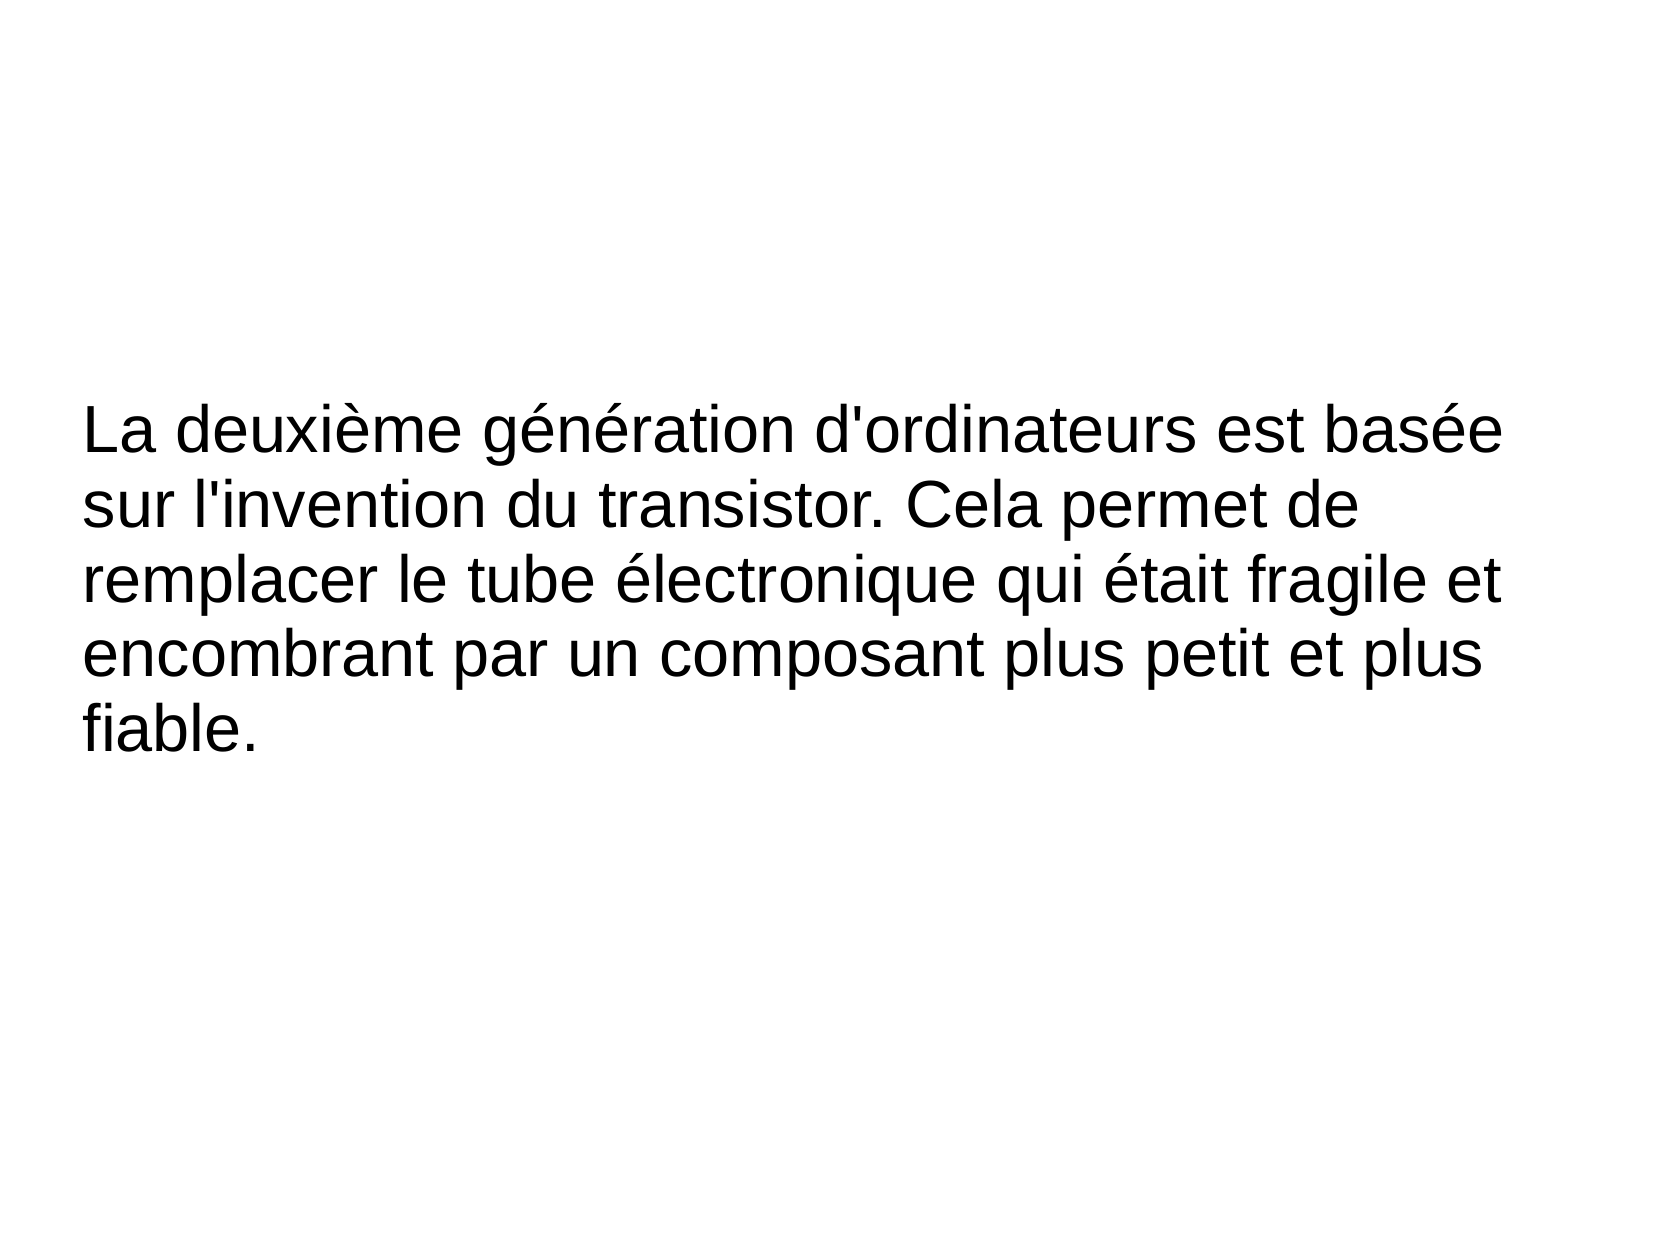

# La deuxième génération d'ordinateurs est basée sur l'invention du transistor. Cela permet de remplacer le tube électronique qui était fragile et encombrant par un composant plus petit et plus fiable.